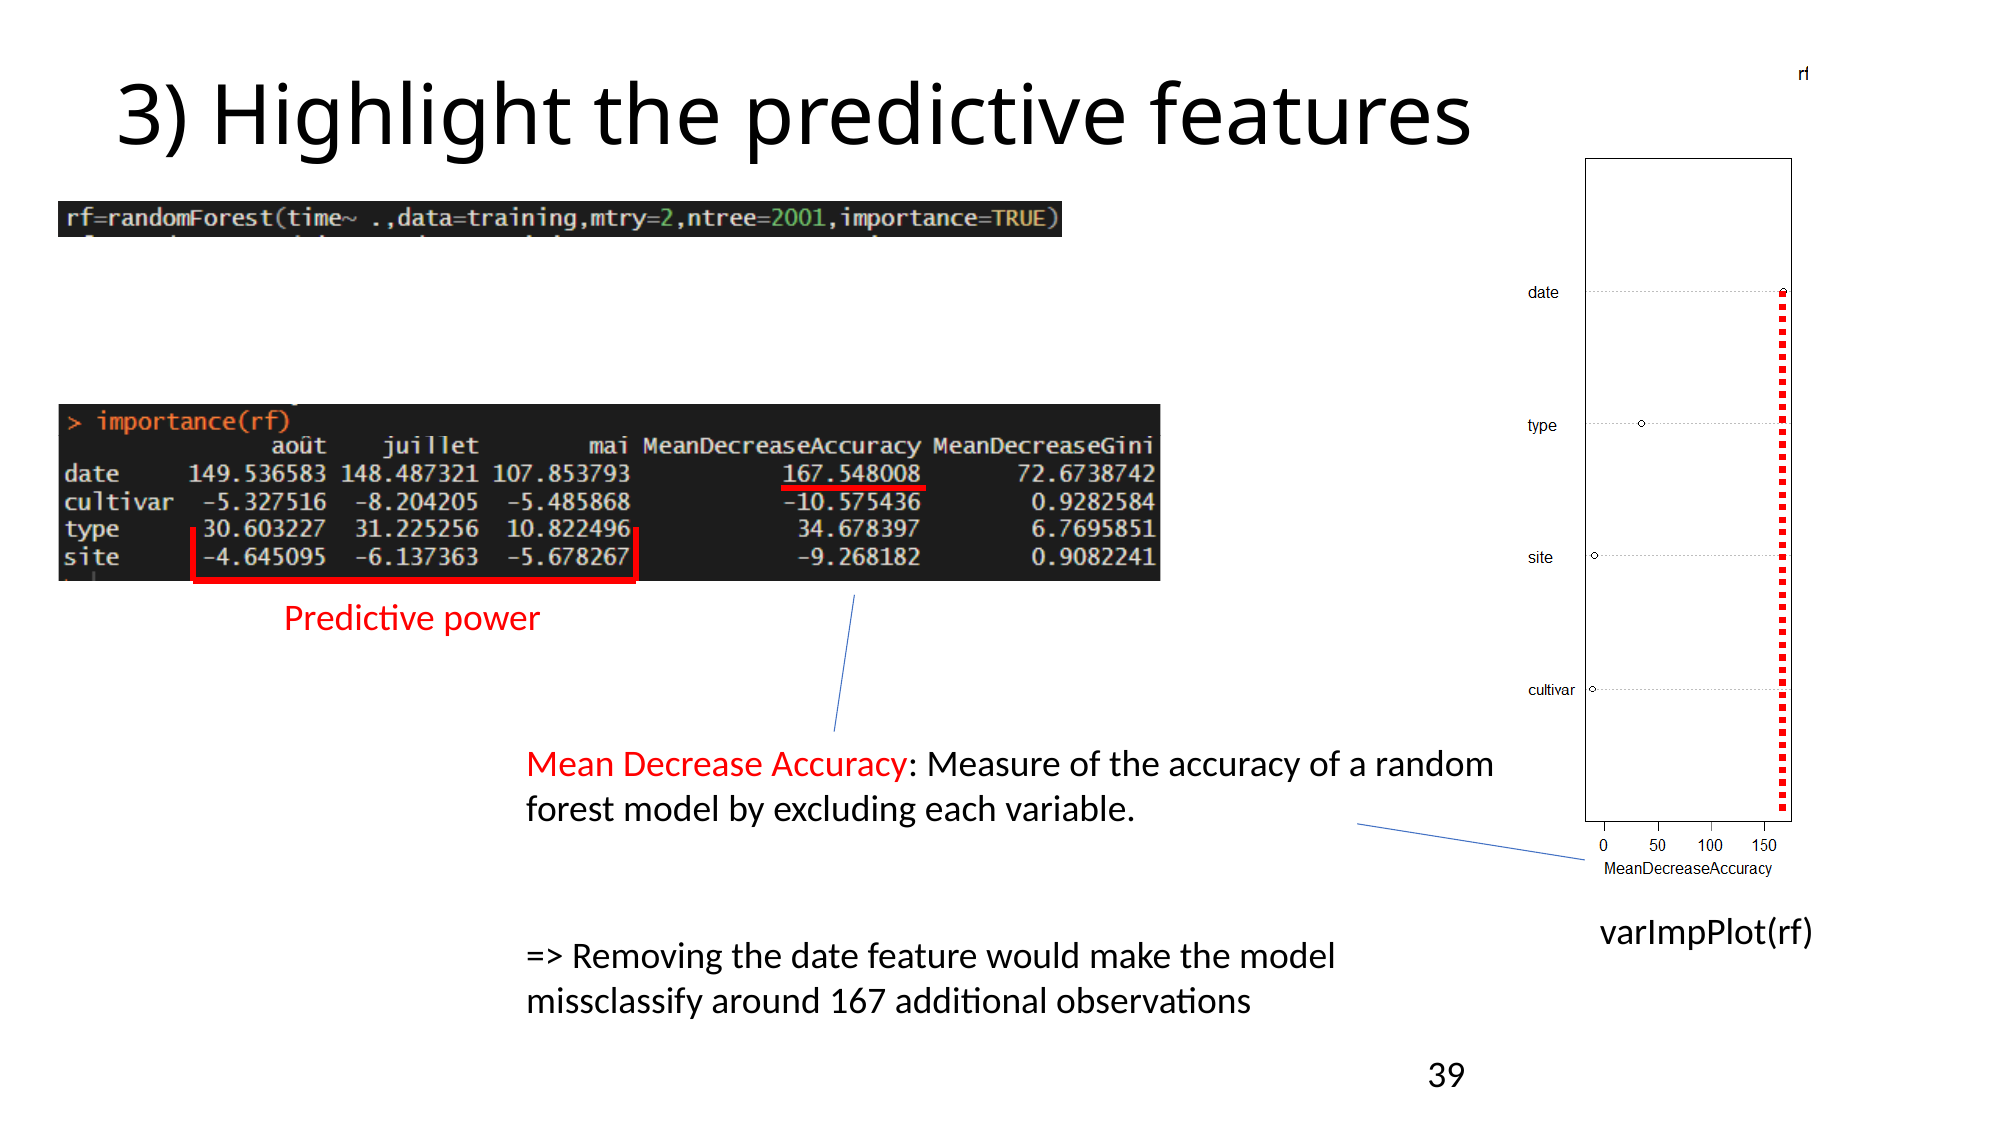

3) Highlight the predictive features
Predictive power
Mean Decrease Accuracy: Measure of the accuracy of a random forest model by excluding each variable.
varImpPlot(rf)
=> Removing the date feature would make the model missclassify around 167 additional observations